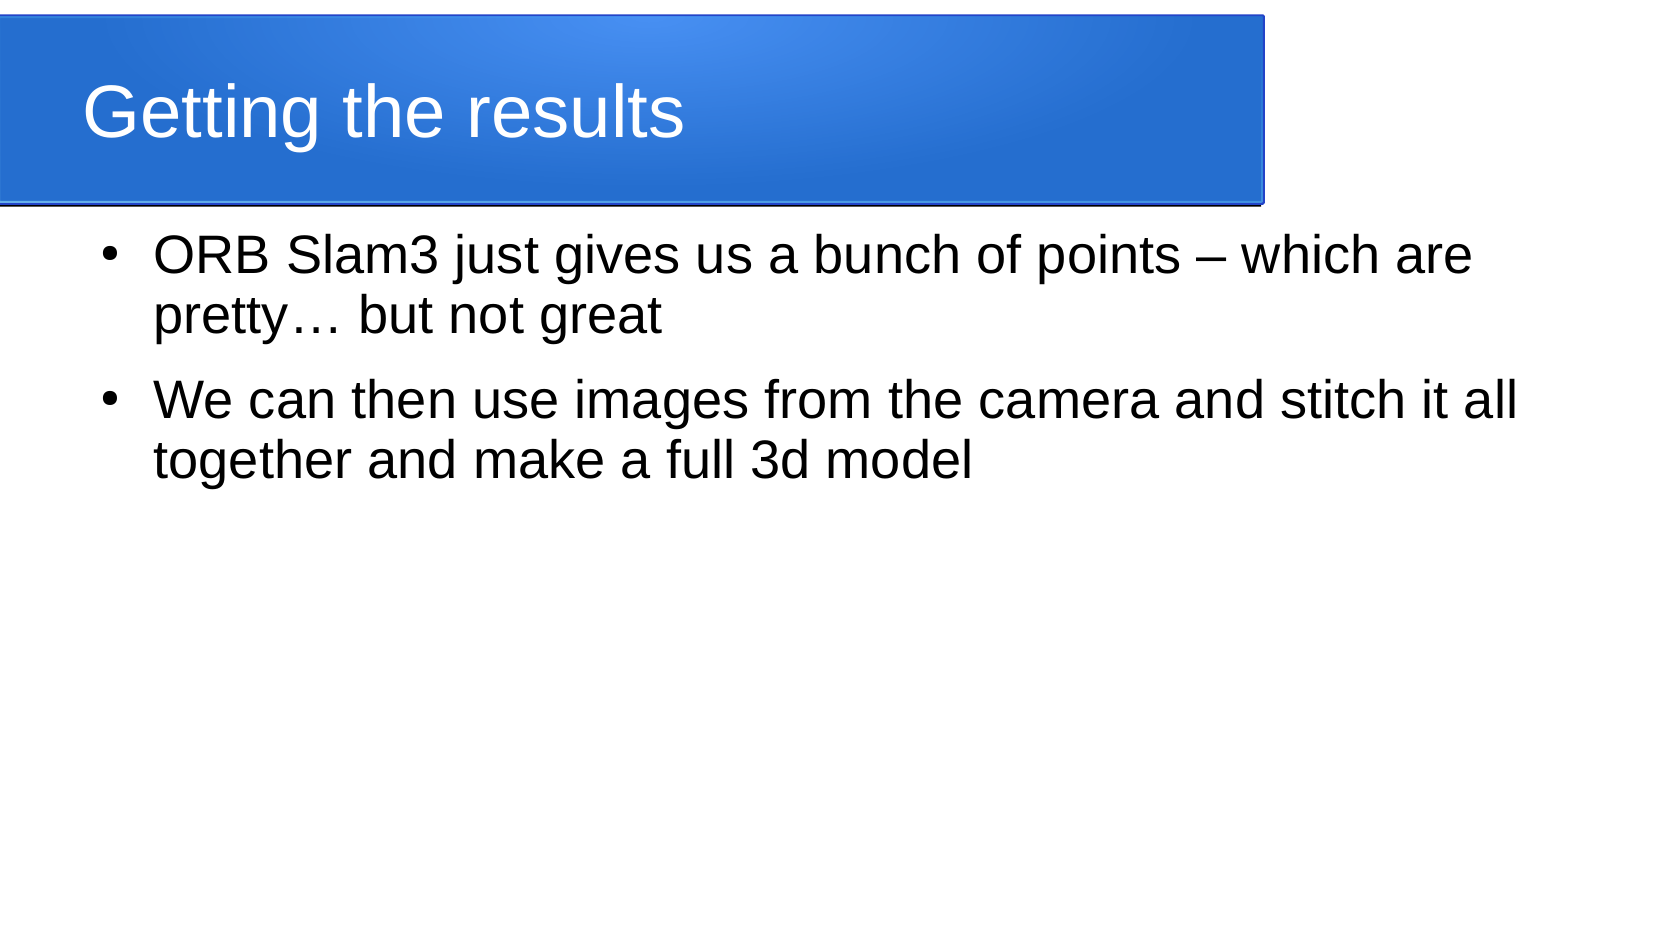

# Getting the results
ORB Slam3 just gives us a bunch of points – which are pretty… but not great
We can then use images from the camera and stitch it all together and make a full 3d model